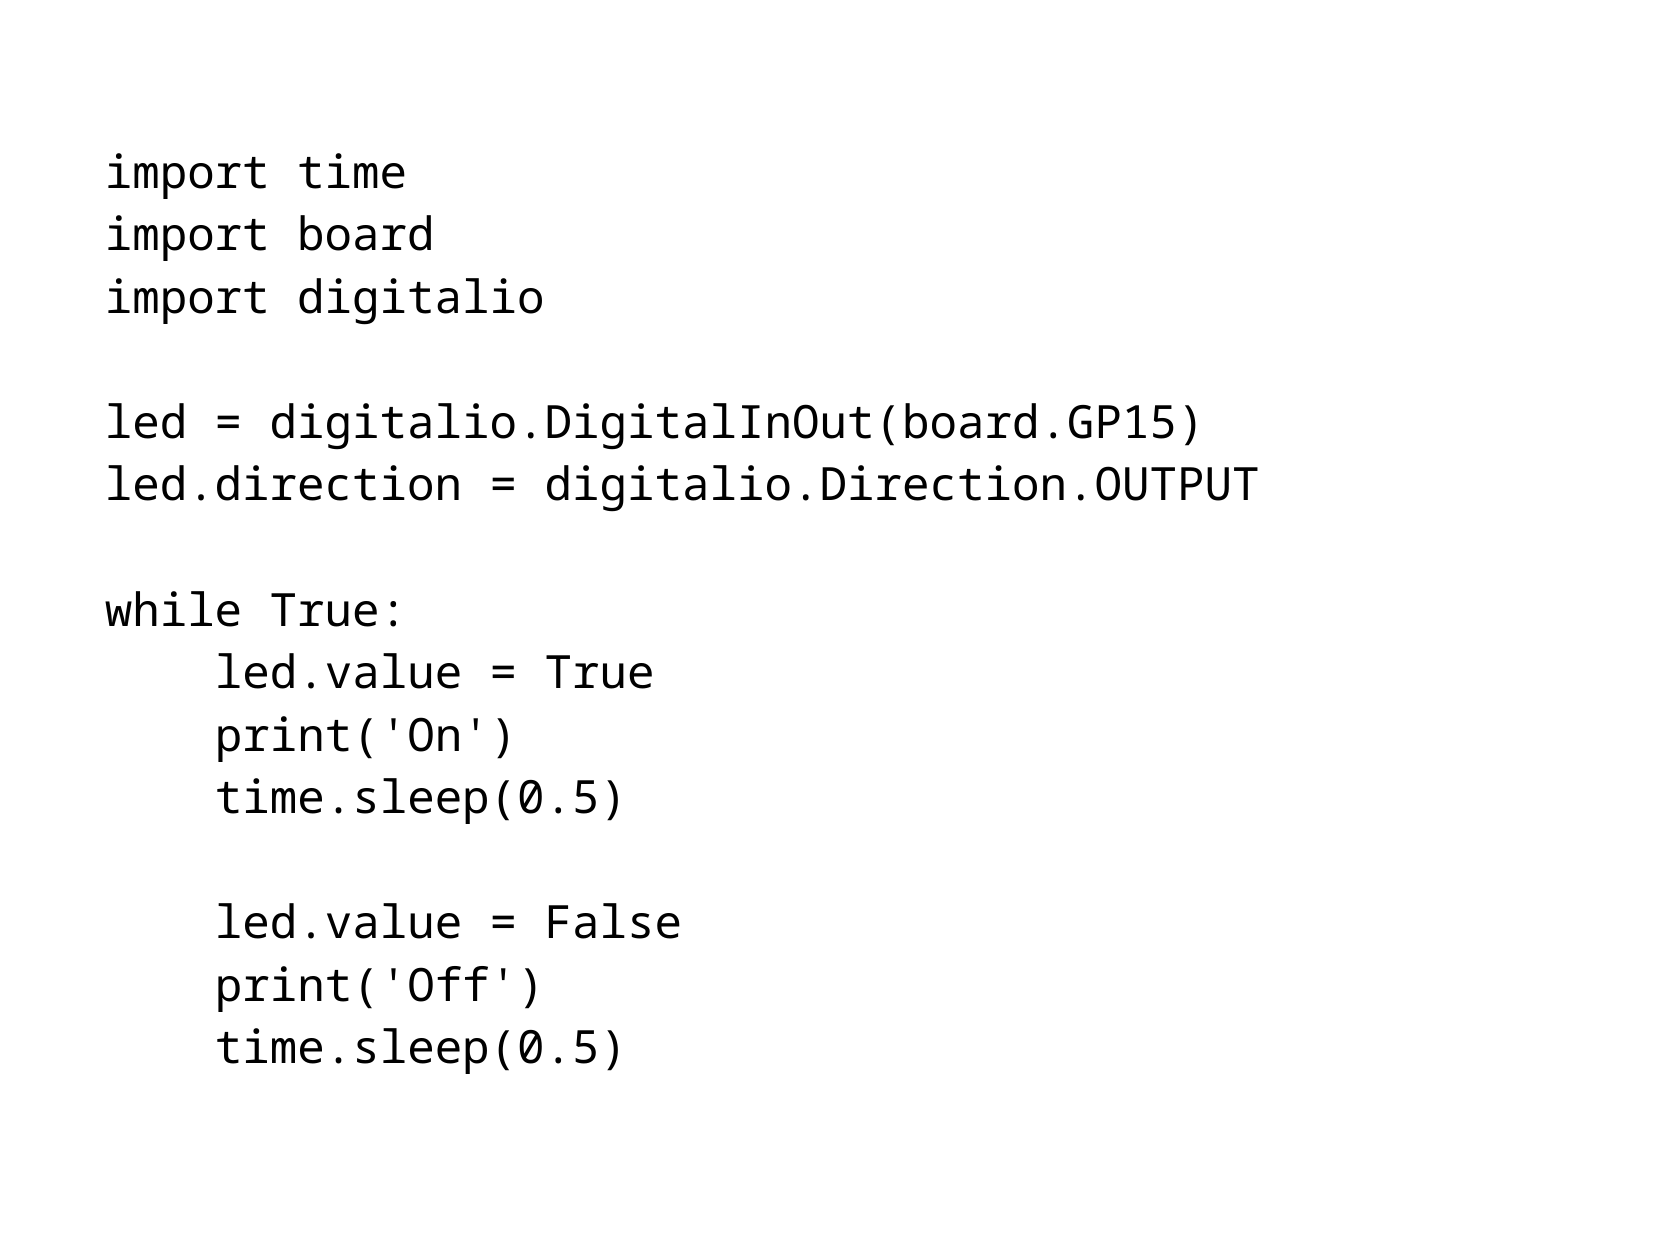

import time
import board
import digitalio
led = digitalio.DigitalInOut(board.GP15)
led.direction = digitalio.Direction.OUTPUT
while True:
 led.value = True
 print('On')
 time.sleep(0.5)
 led.value = False
 print('Off')
 time.sleep(0.5)